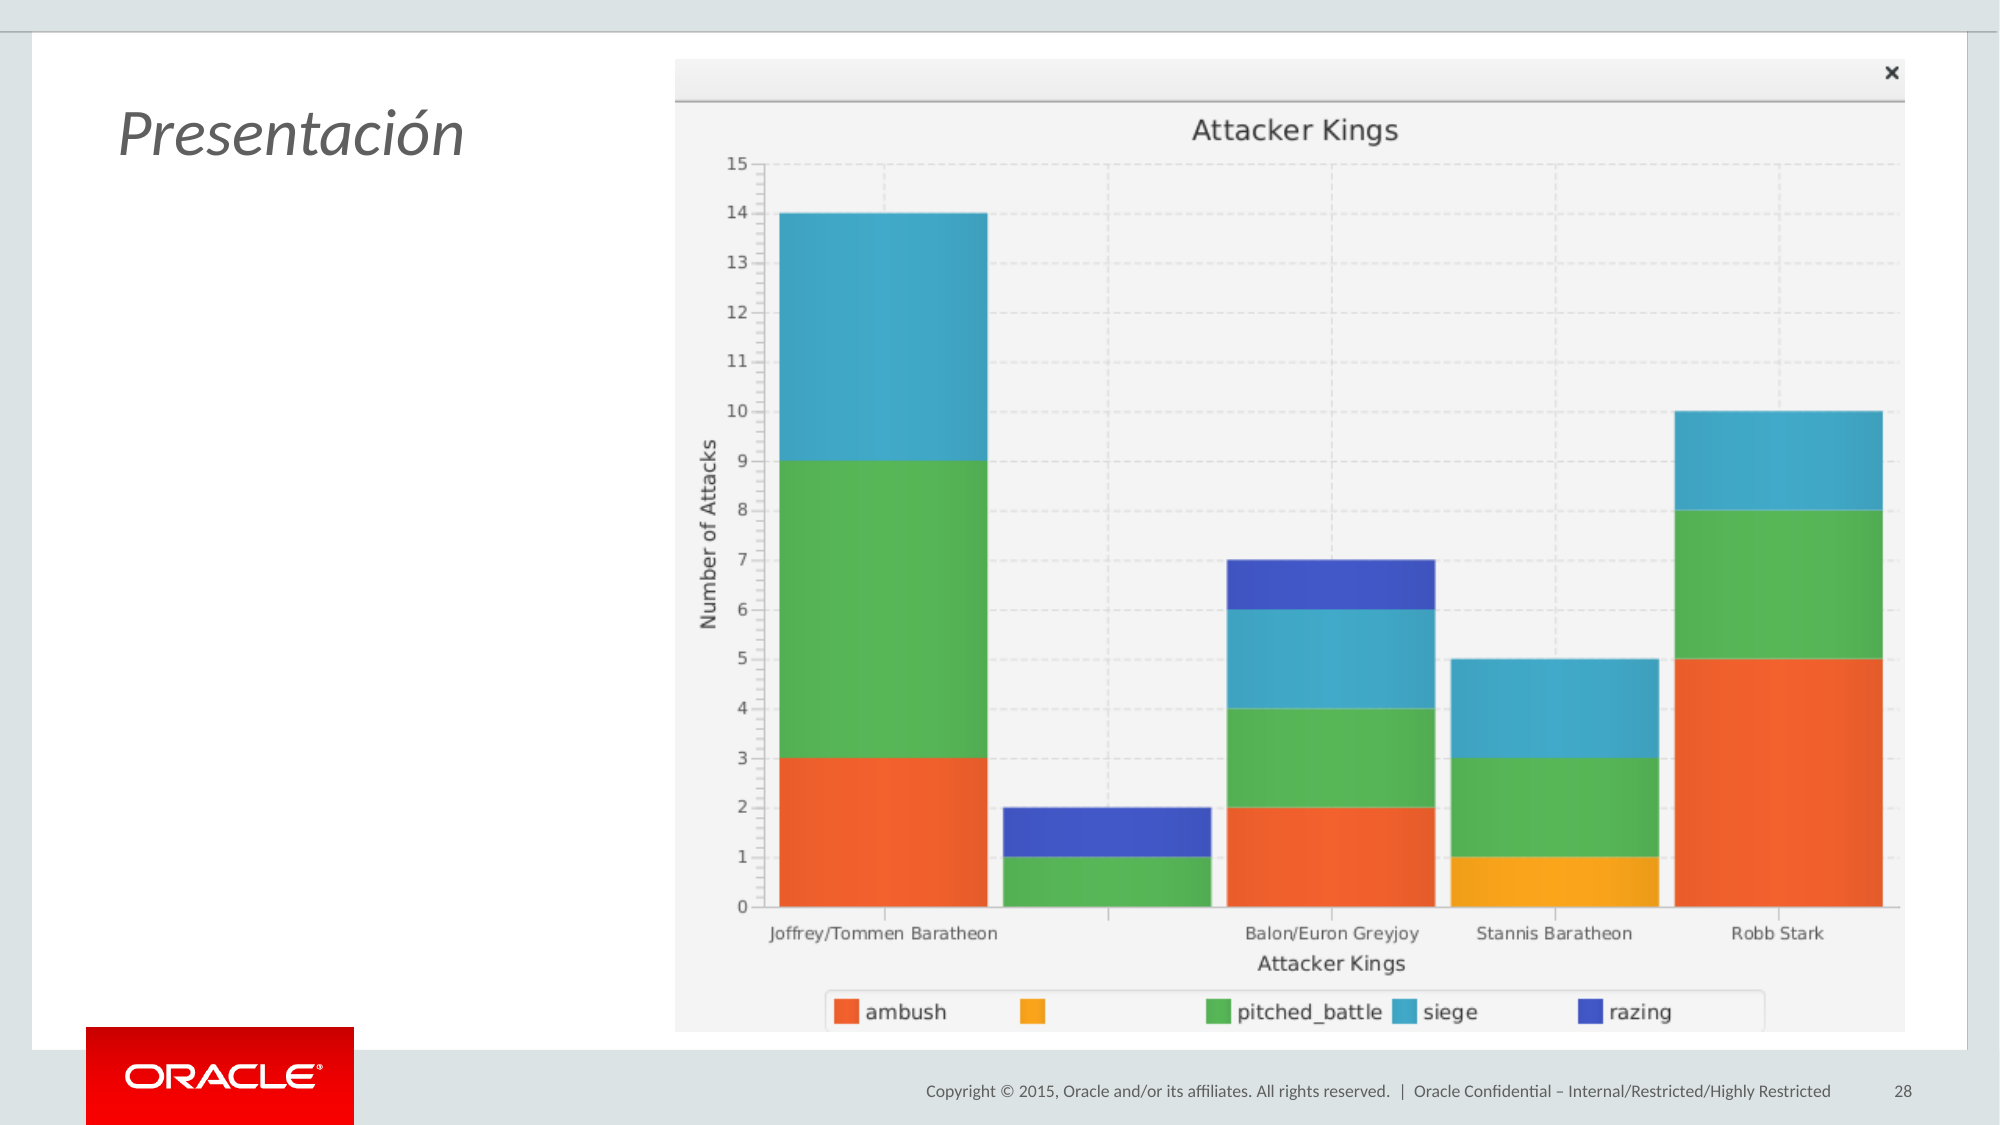

# Presentación
Oracle Confidential – Internal/Restricted/Highly Restricted